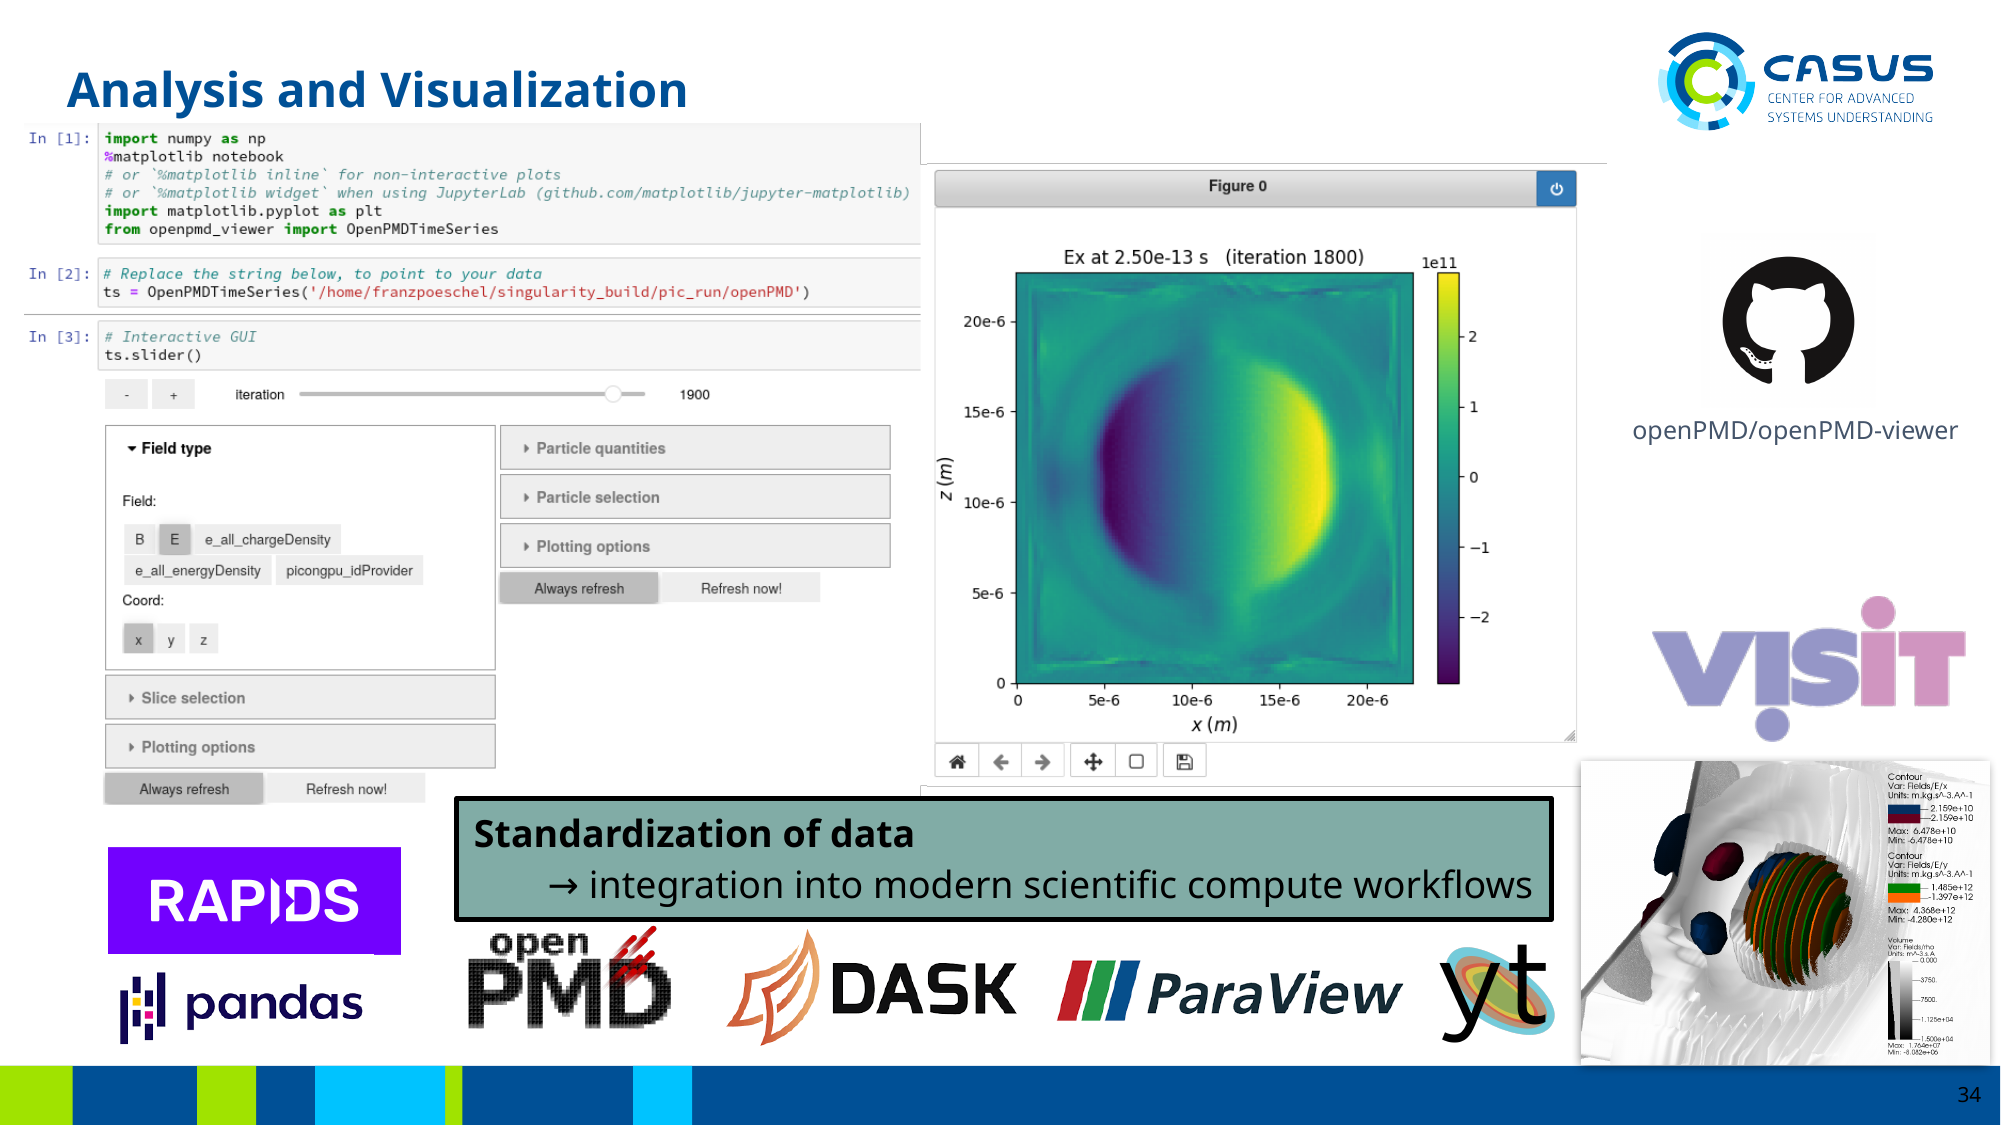

# Analysis and Visualization
openPMD/openPMD-viewer
Standardization of data
	→ integration into modern scientific compute workflows
34